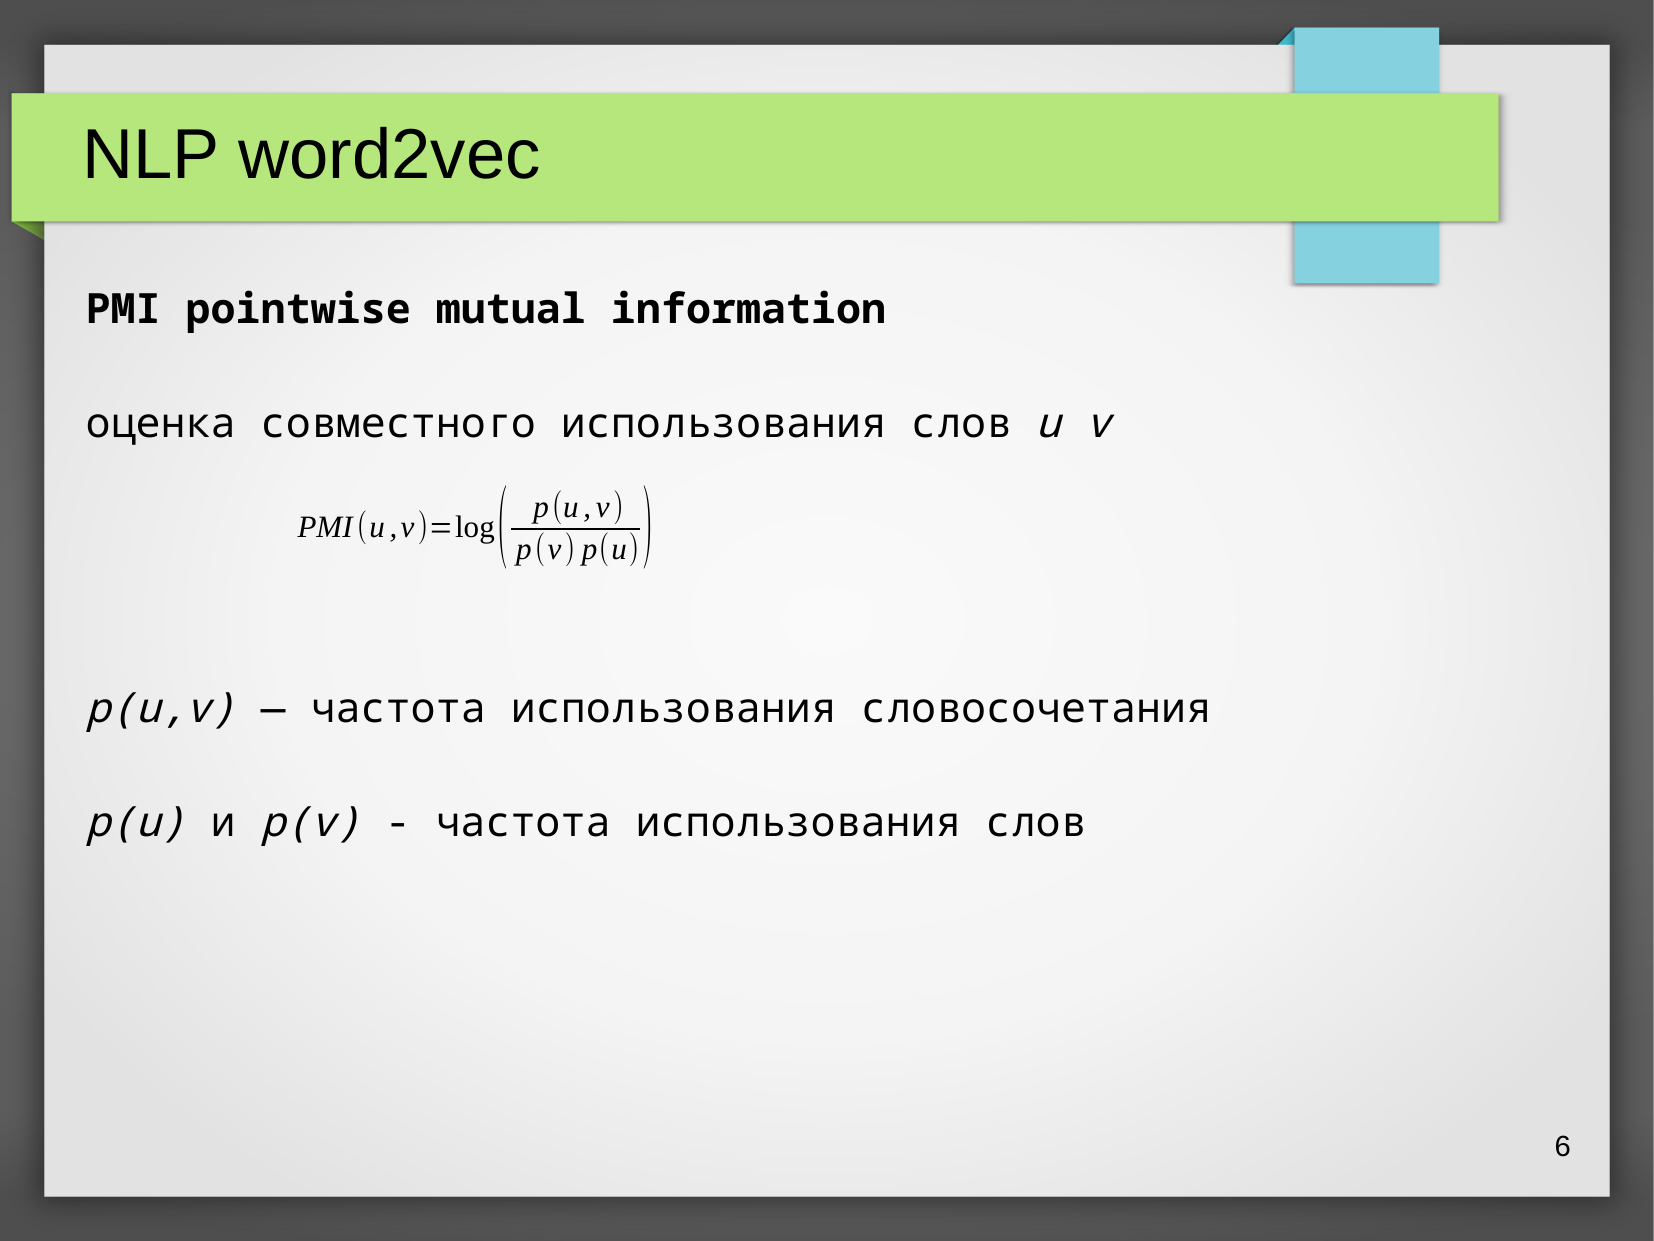

# NLP word2vec
PMI pointwise mutual information
оценка совместного использования слов u v
p(u,v) — частота использования словосочетания
p(u) и p(v) - частота использования слов
6